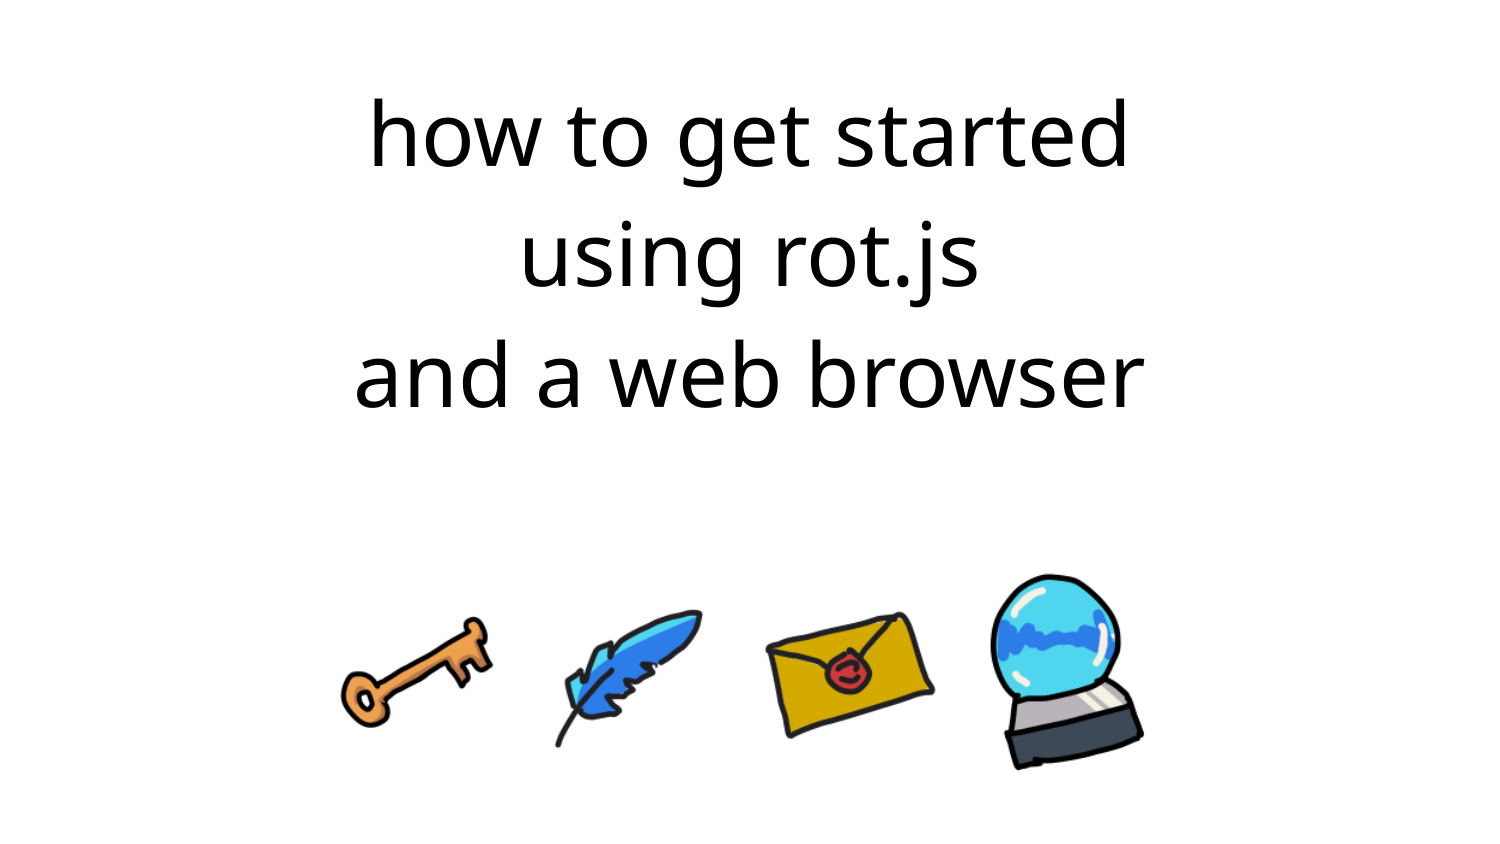

# how to get started using rot.js and a web browser